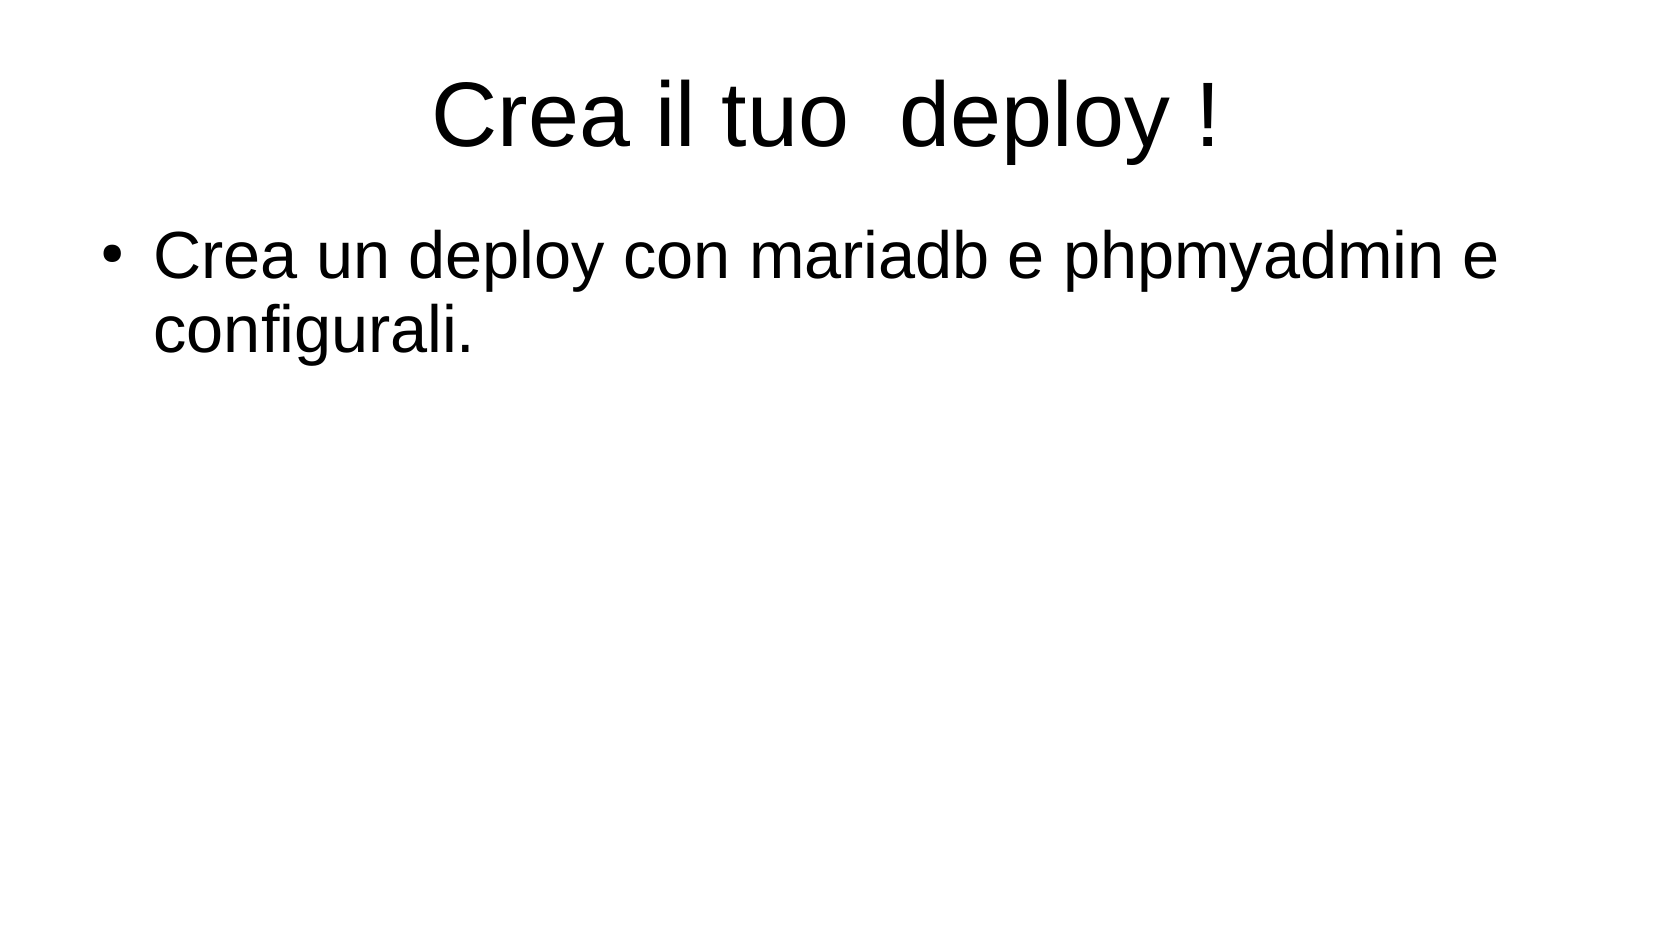

# Crea il tuo deploy !
Crea un deploy con mariadb e phpmyadmin e configurali.